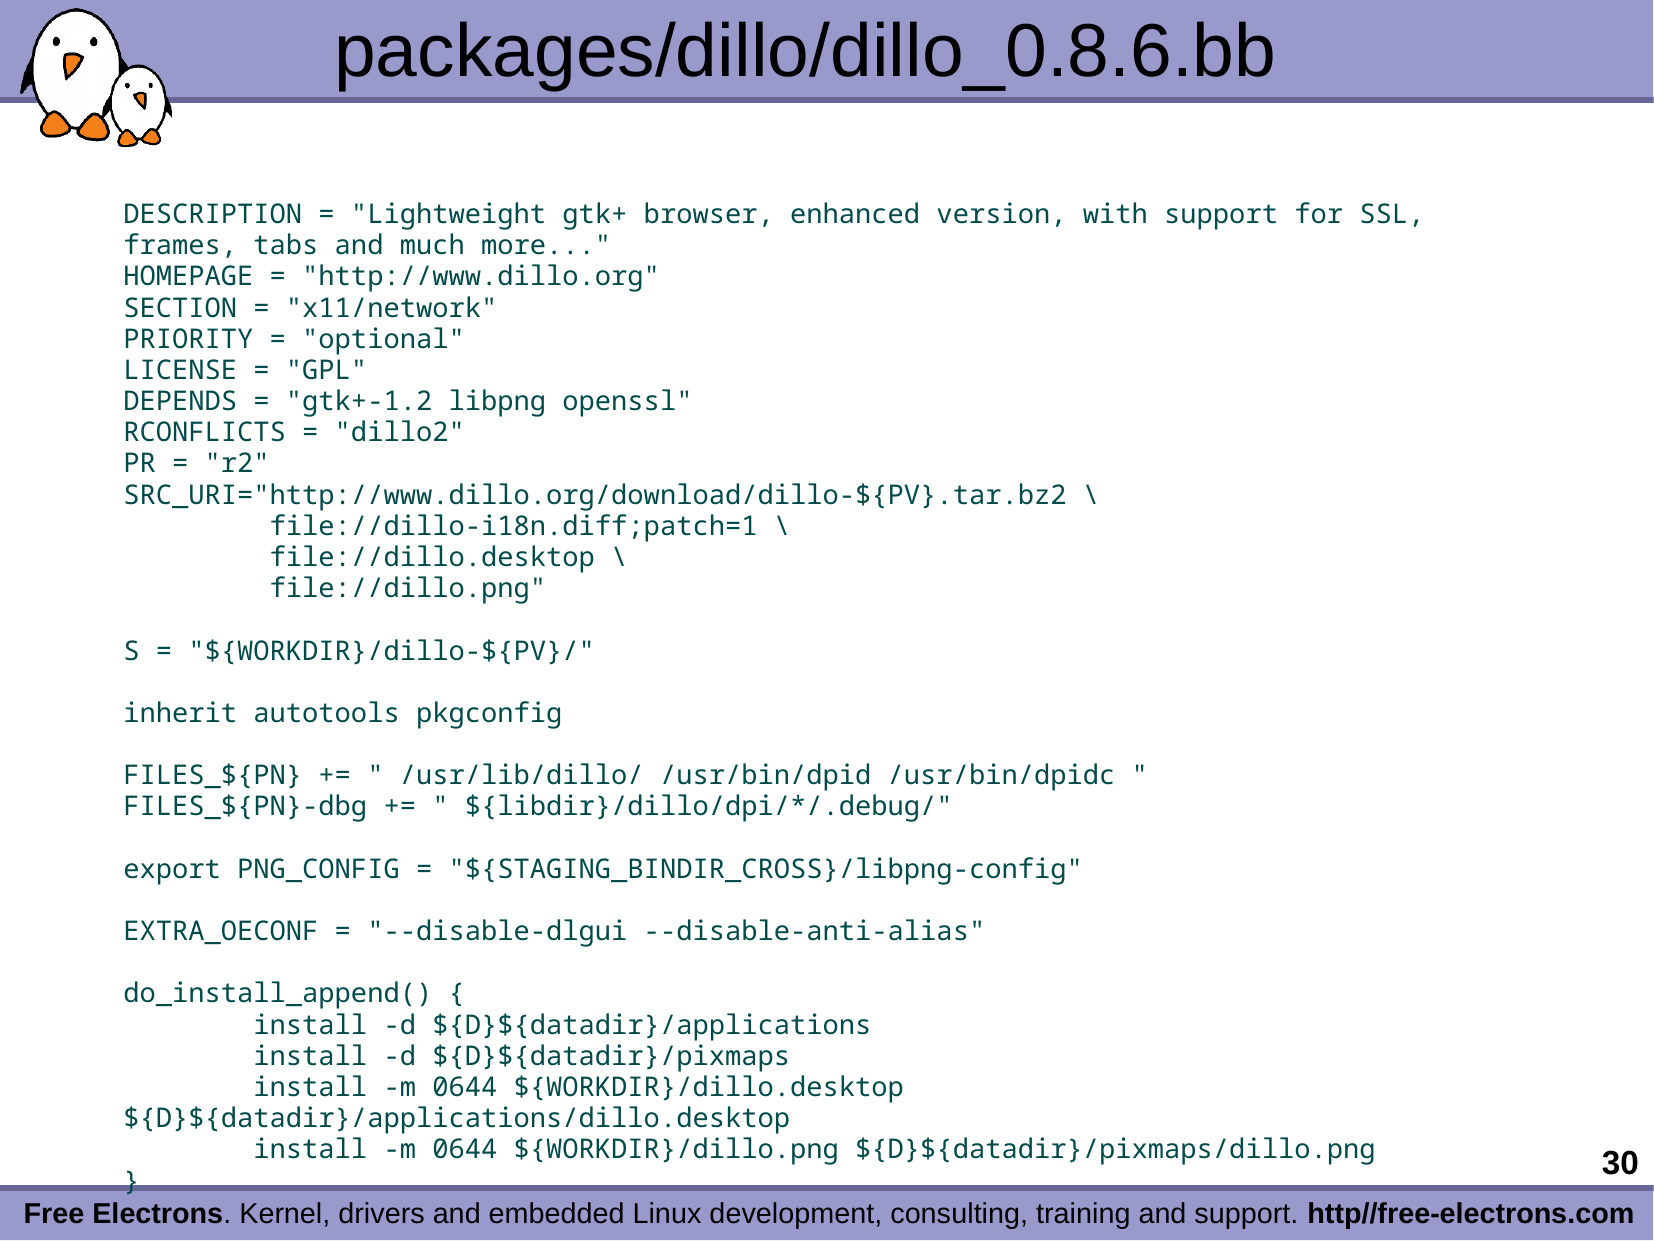

# packages/dillo/dillo_0.8.6.bb
DESCRIPTION = "Lightweight gtk+ browser, enhanced version, with support for SSL, frames, tabs and much more..."
HOMEPAGE = "http://www.dillo.org"
SECTION = "x11/network"
PRIORITY = "optional"
LICENSE = "GPL"
DEPENDS = "gtk+-1.2 libpng openssl"
RCONFLICTS = "dillo2"
PR = "r2"
SRC_URI="http://www.dillo.org/download/dillo-${PV}.tar.bz2 \
 file://dillo-i18n.diff;patch=1 \
 file://dillo.desktop \
 file://dillo.png"
S = "${WORKDIR}/dillo-${PV}/"
inherit autotools pkgconfig
FILES_${PN} += " /usr/lib/dillo/ /usr/bin/dpid /usr/bin/dpidc "
FILES_${PN}-dbg += " ${libdir}/dillo/dpi/*/.debug/"
export PNG_CONFIG = "${STAGING_BINDIR_CROSS}/libpng-config"
EXTRA_OECONF = "--disable-dlgui --disable-anti-alias"
do_install_append() {
 install -d ${D}${datadir}/applications
 install -d ${D}${datadir}/pixmaps
 install -m 0644 ${WORKDIR}/dillo.desktop ${D}${datadir}/applications/dillo.desktop
 install -m 0644 ${WORKDIR}/dillo.png ${D}${datadir}/pixmaps/dillo.png
}